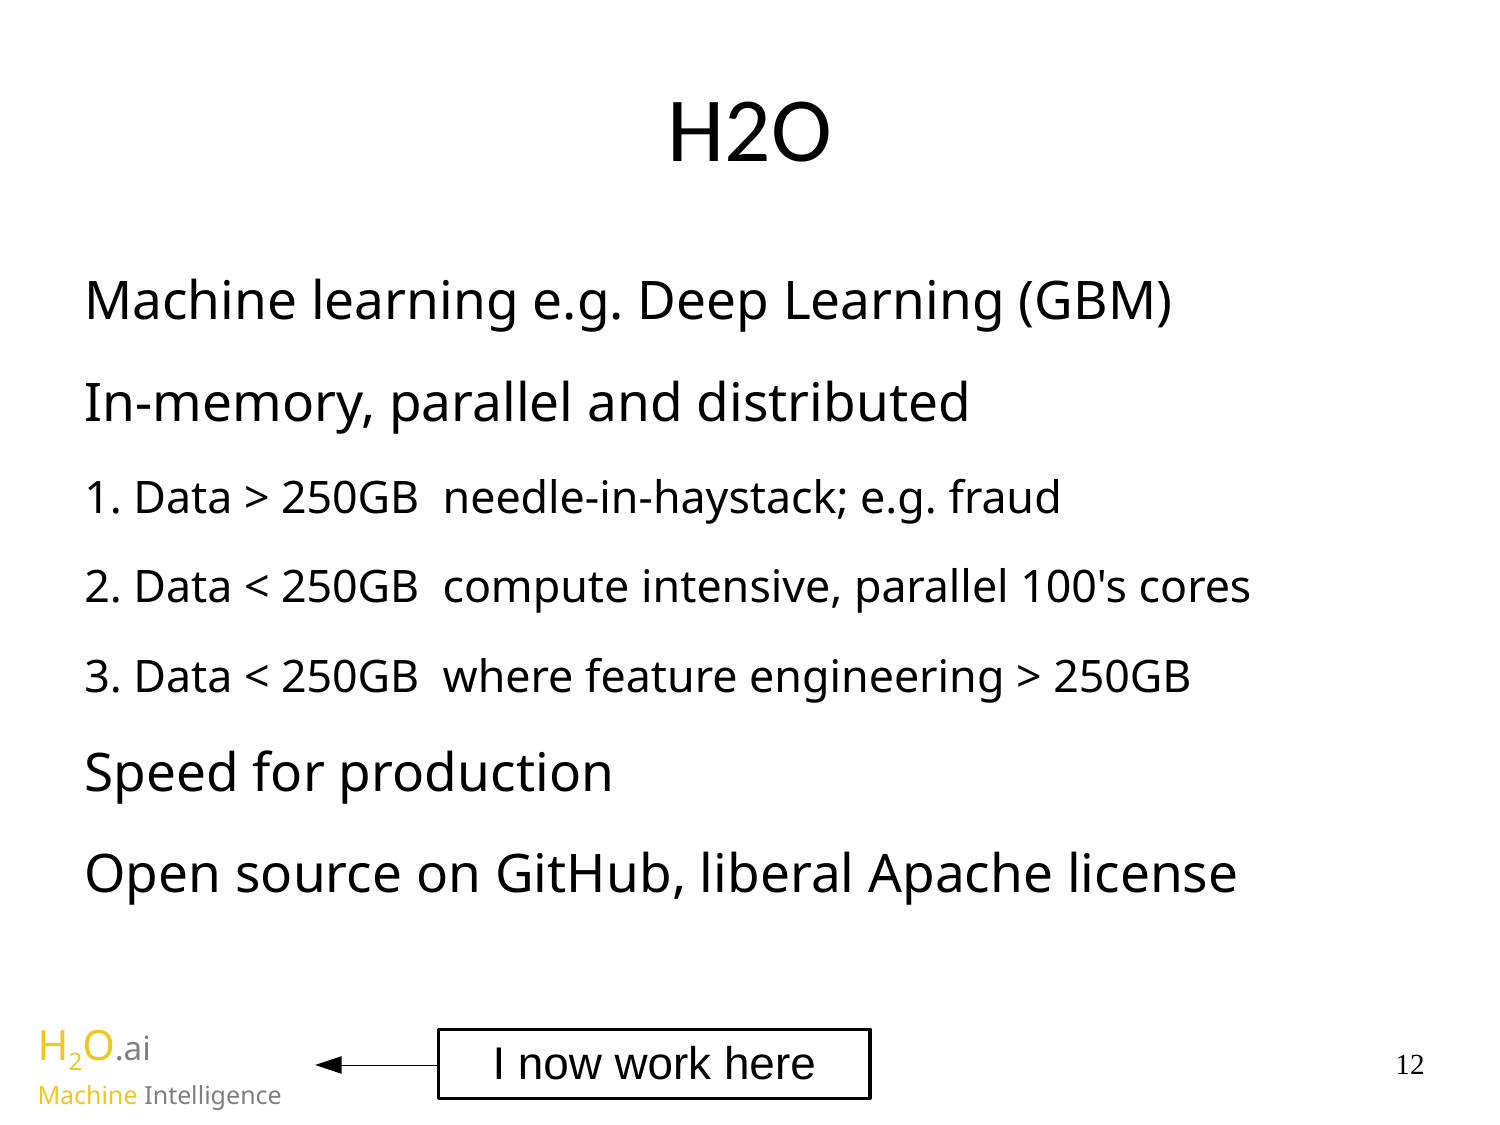

# H2O
Machine learning e.g. Deep Learning (GBM)
In-memory, parallel and distributed
1. Data > 250GB needle-in-haystack; e.g. fraud
2. Data < 250GB compute intensive, parallel 100's cores
3. Data < 250GB where feature engineering > 250GB
Speed for production
Open source on GitHub, liberal Apache license
I now work here
12